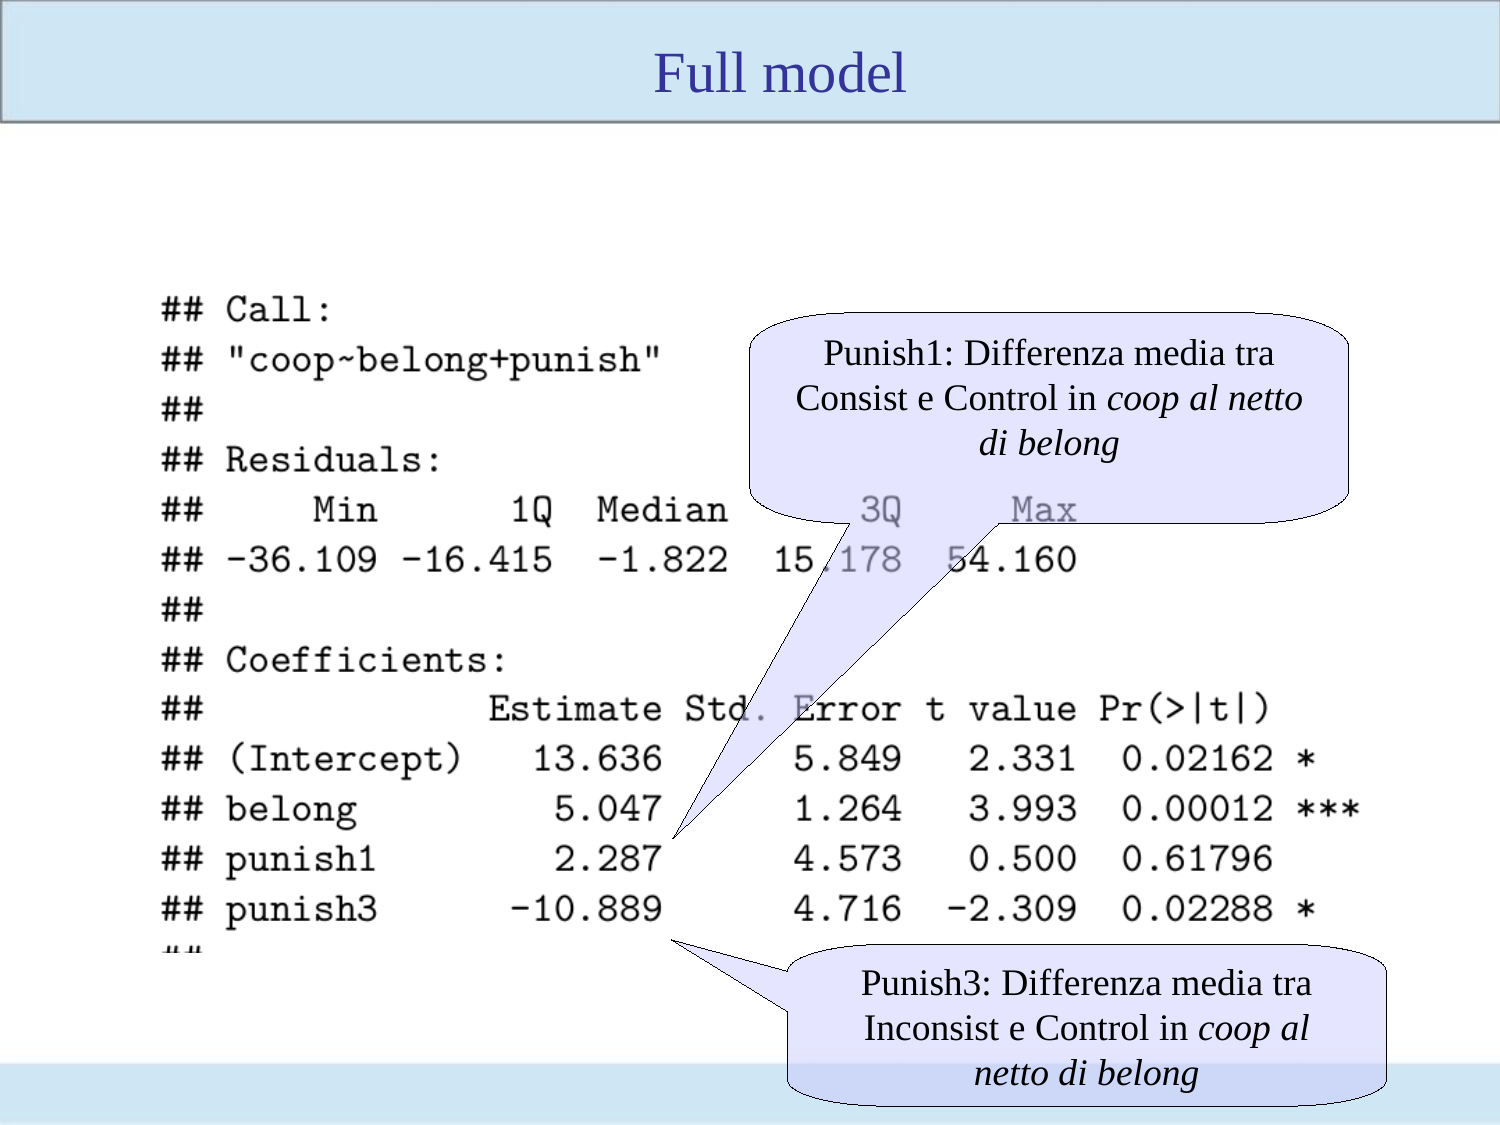

# Full model
Punish1: Differenza media tra Consist e Control in coop al netto di belong
Punish3: Differenza media tra Inconsist e Control in coop al netto di belong